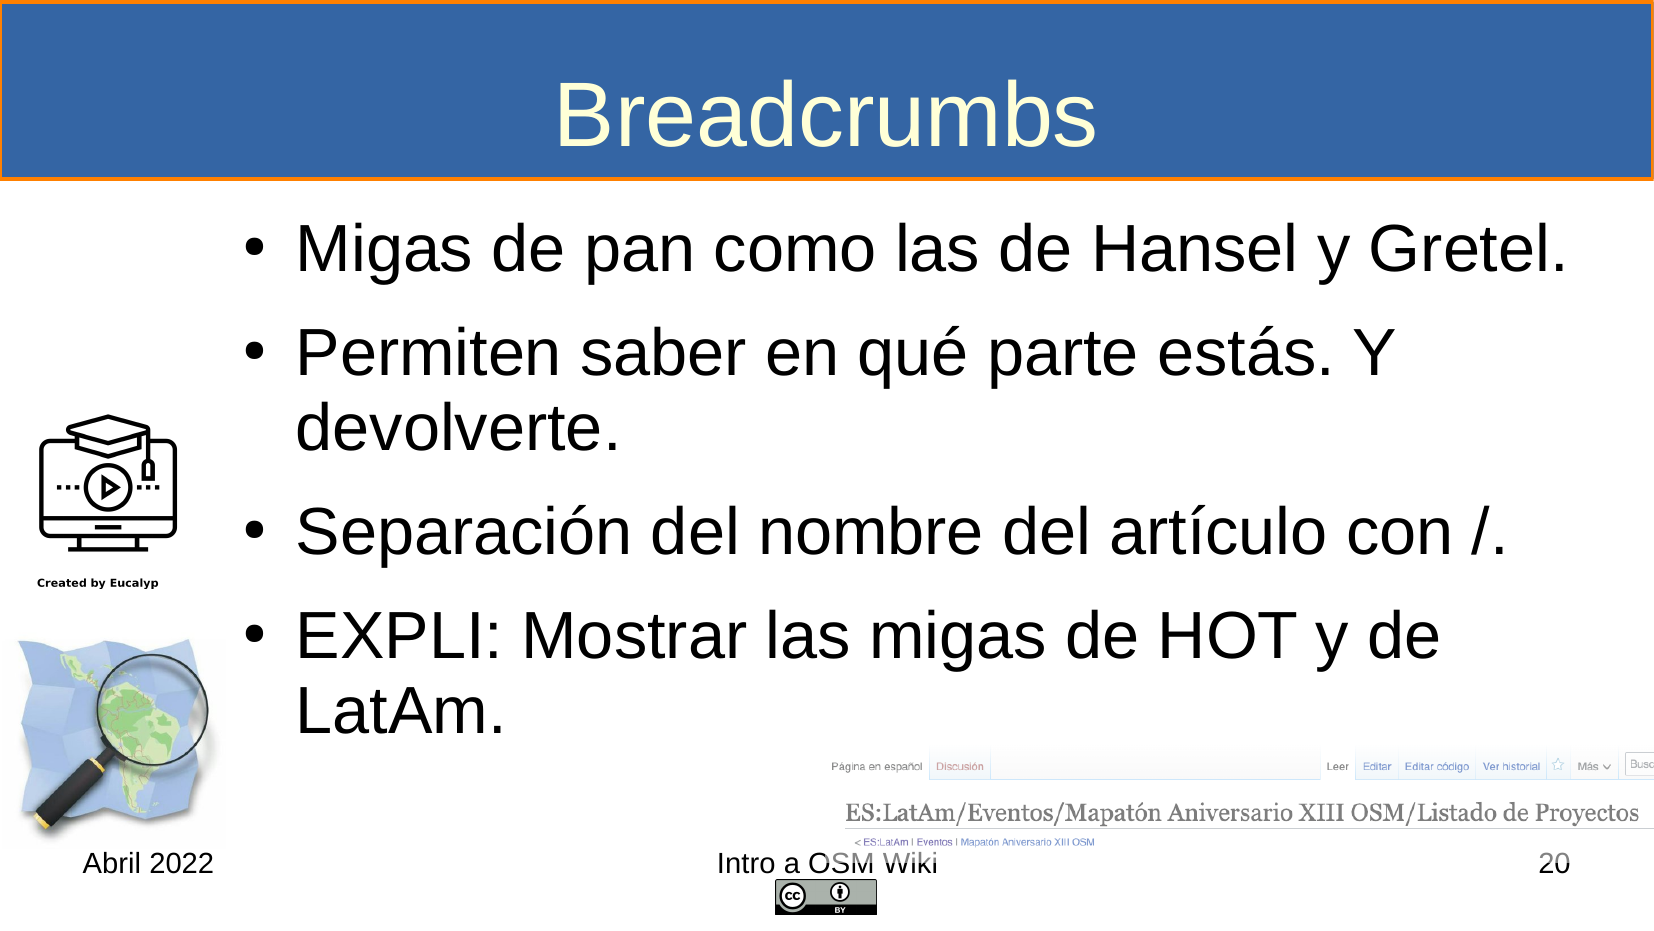

# Breadcrumbs
Migas de pan como las de Hansel y Gretel.
Permiten saber en qué parte estás. Y devolverte.
Separación del nombre del artículo con /.
EXPLI: Mostrar las migas de HOT y de LatAm.
Abril 2022
Intro a OSM Wiki
20